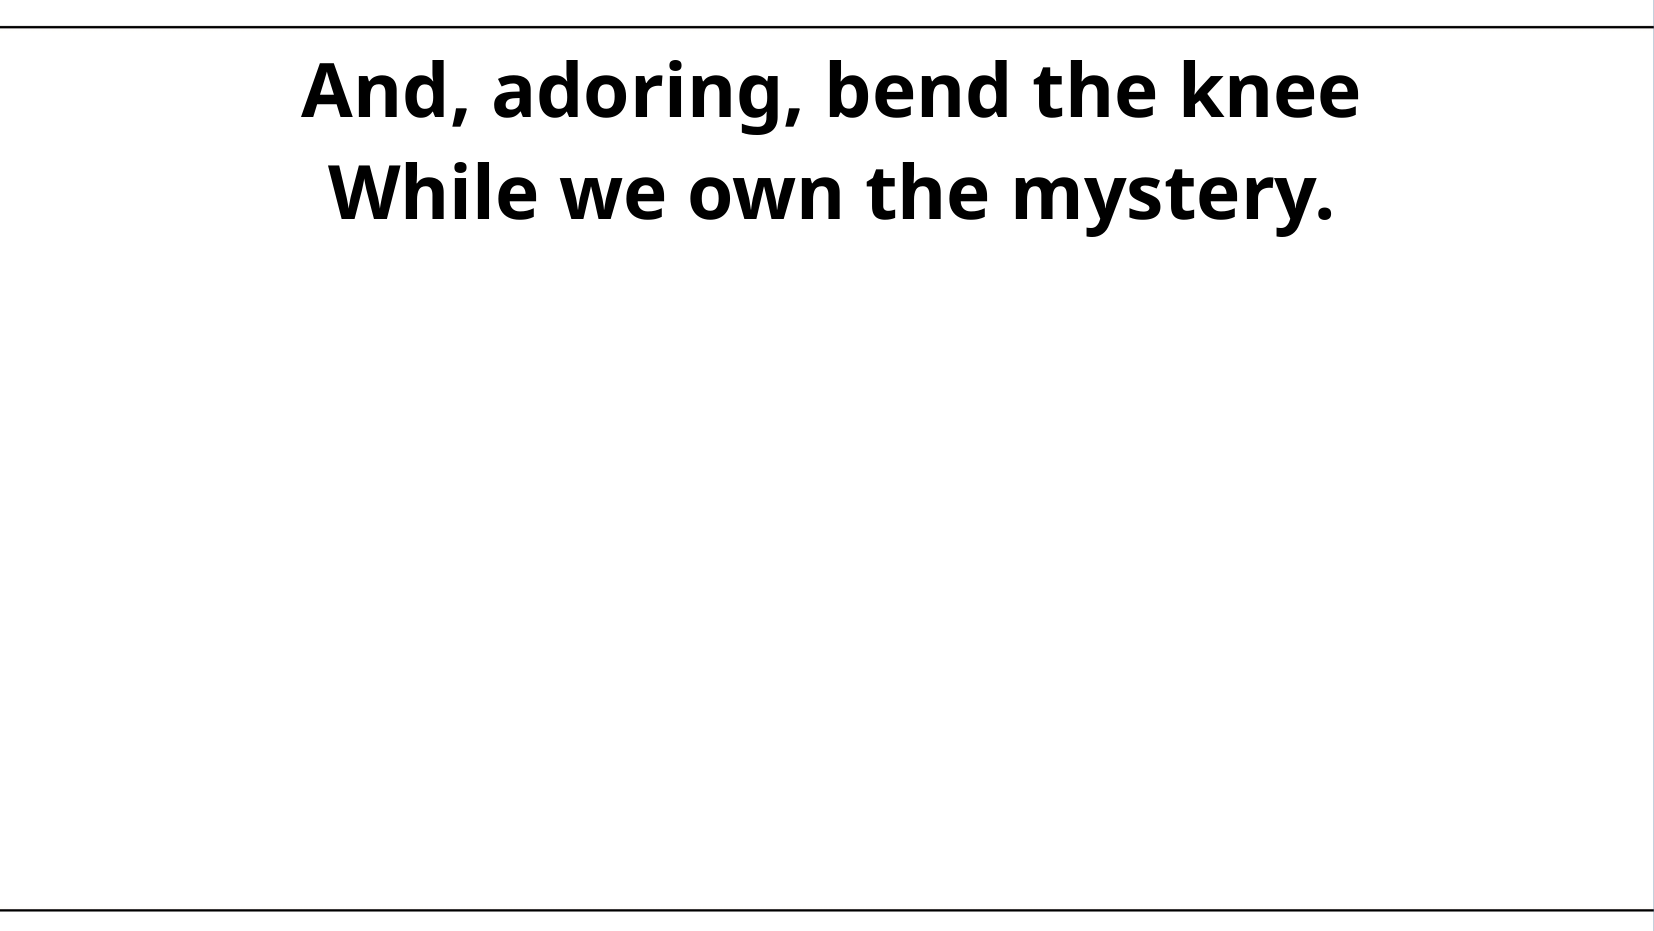

And, adoring, bend the knee
While we own the mystery.